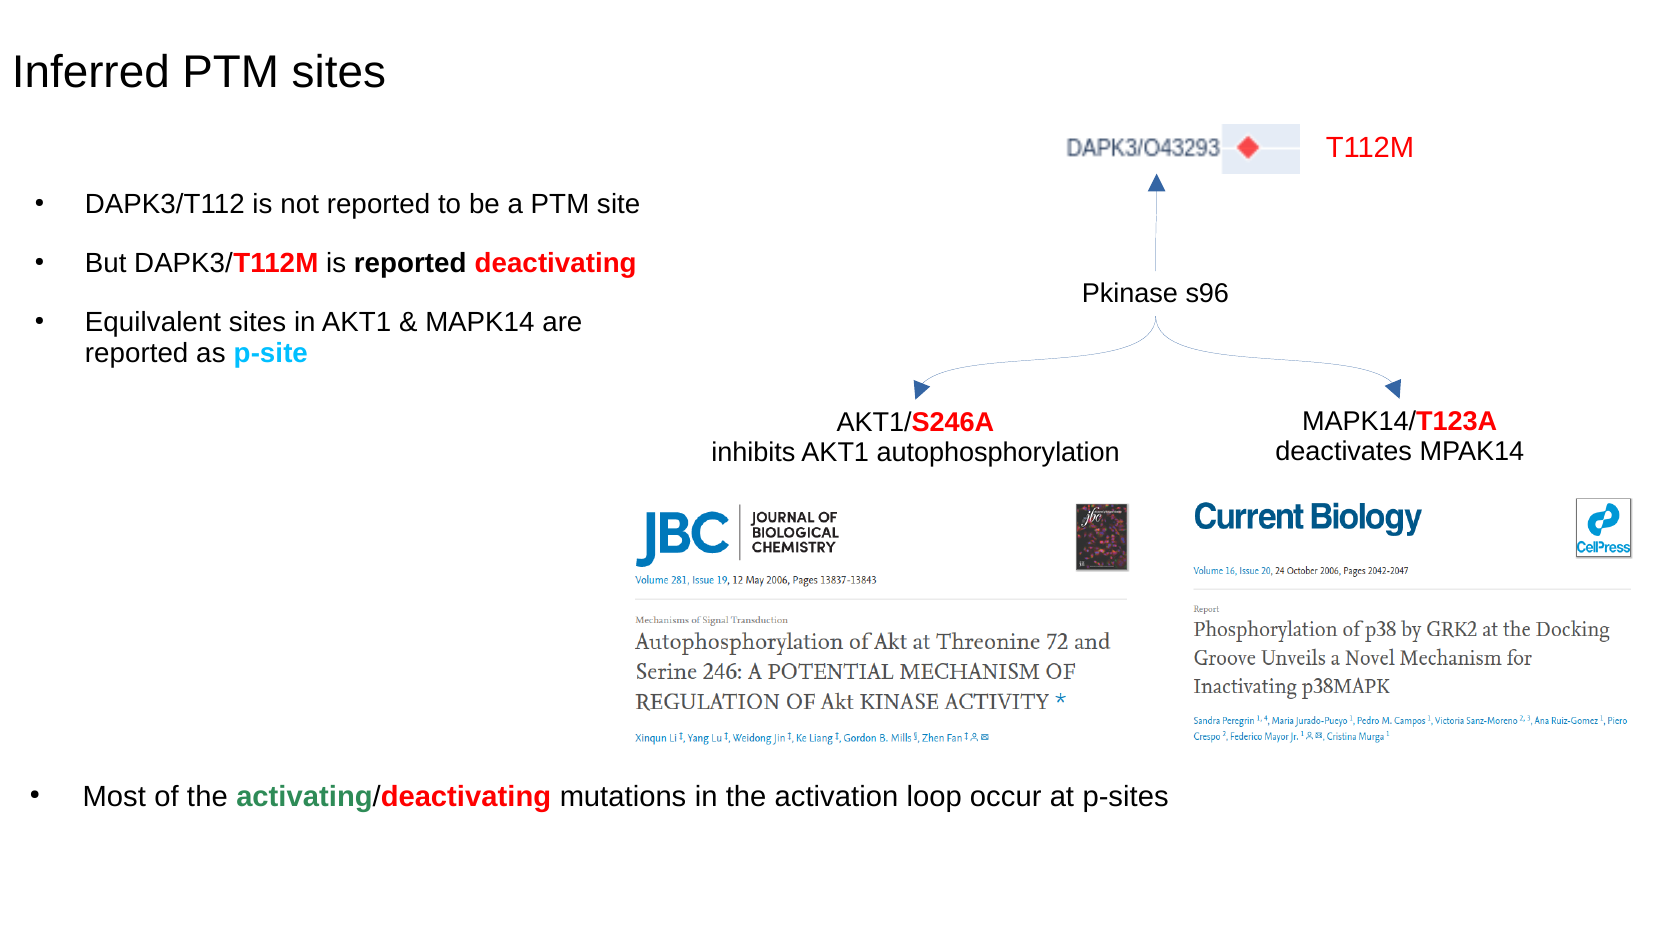

Inferred PTM sites
T112M
# DAPK3/T112 is not reported to be a PTM site
But DAPK3/T112M is reported deactivating
Equilvalent sites in AKT1 & MAPK14 are reported as p-site
Pkinase s96
MAPK14/T123A
deactivates MPAK14
AKT1/S246A
inhibits AKT1 autophosphorylation
Most of the activating/deactivating mutations in the activation loop occur at p-sites